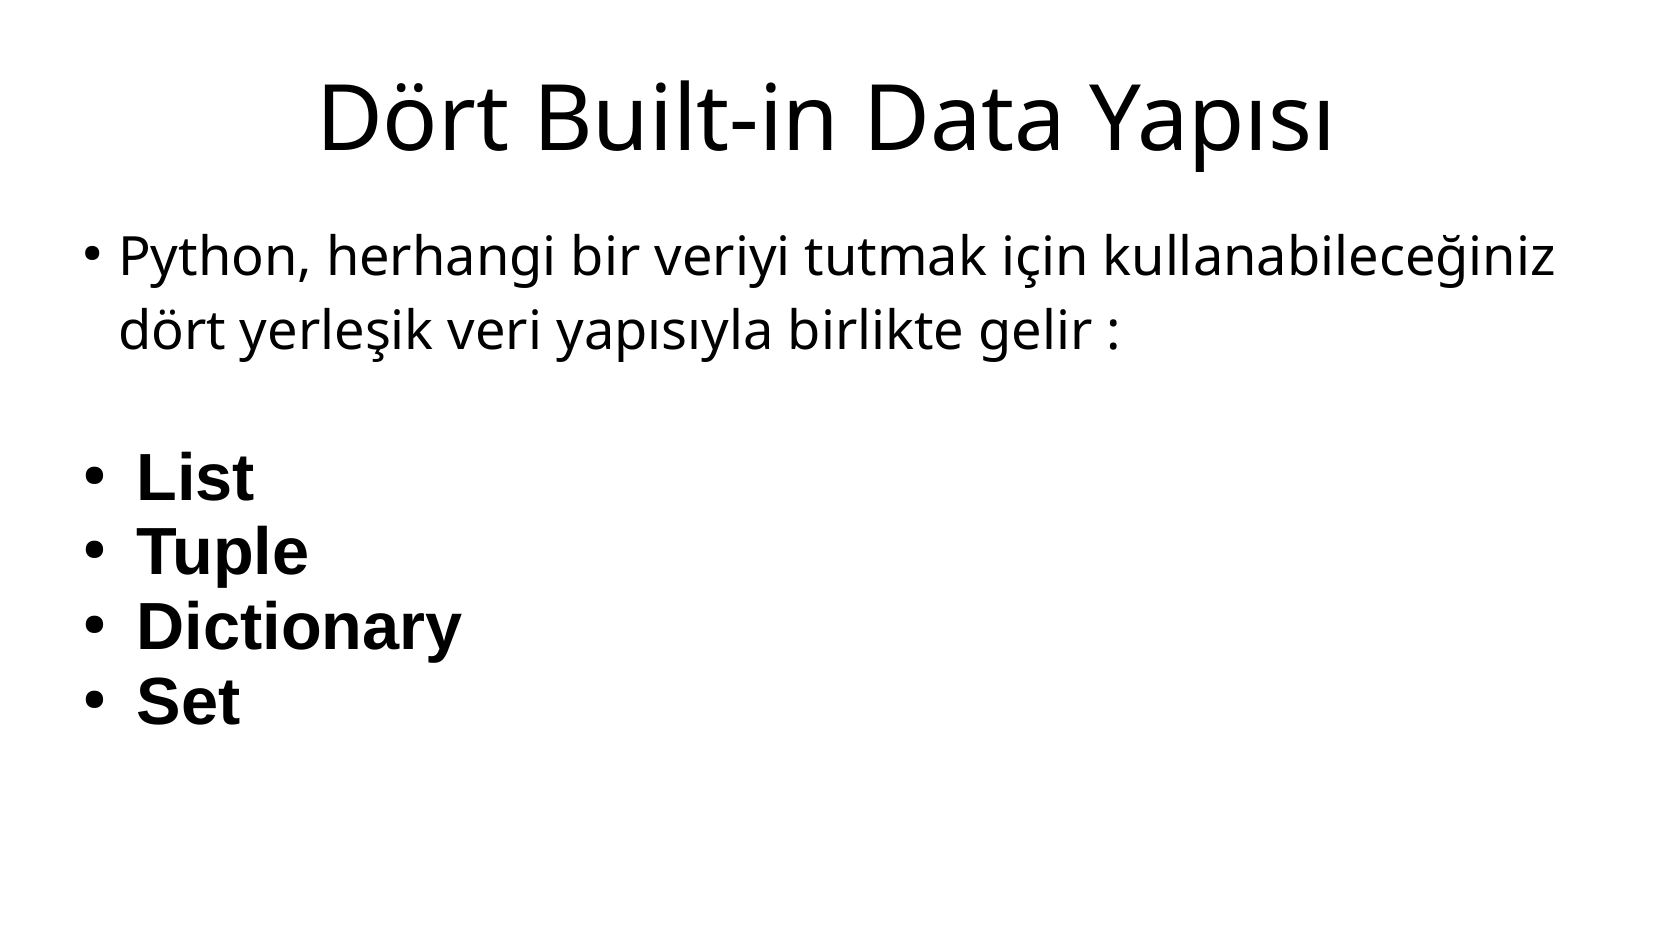

# Dört Built-in Data Yapısı
Python, herhangi bir veriyi tutmak için kullanabileceğiniz dört yerleşik veri yapısıyla birlikte gelir :
 List
 Tuple
 Dictionary
 Set